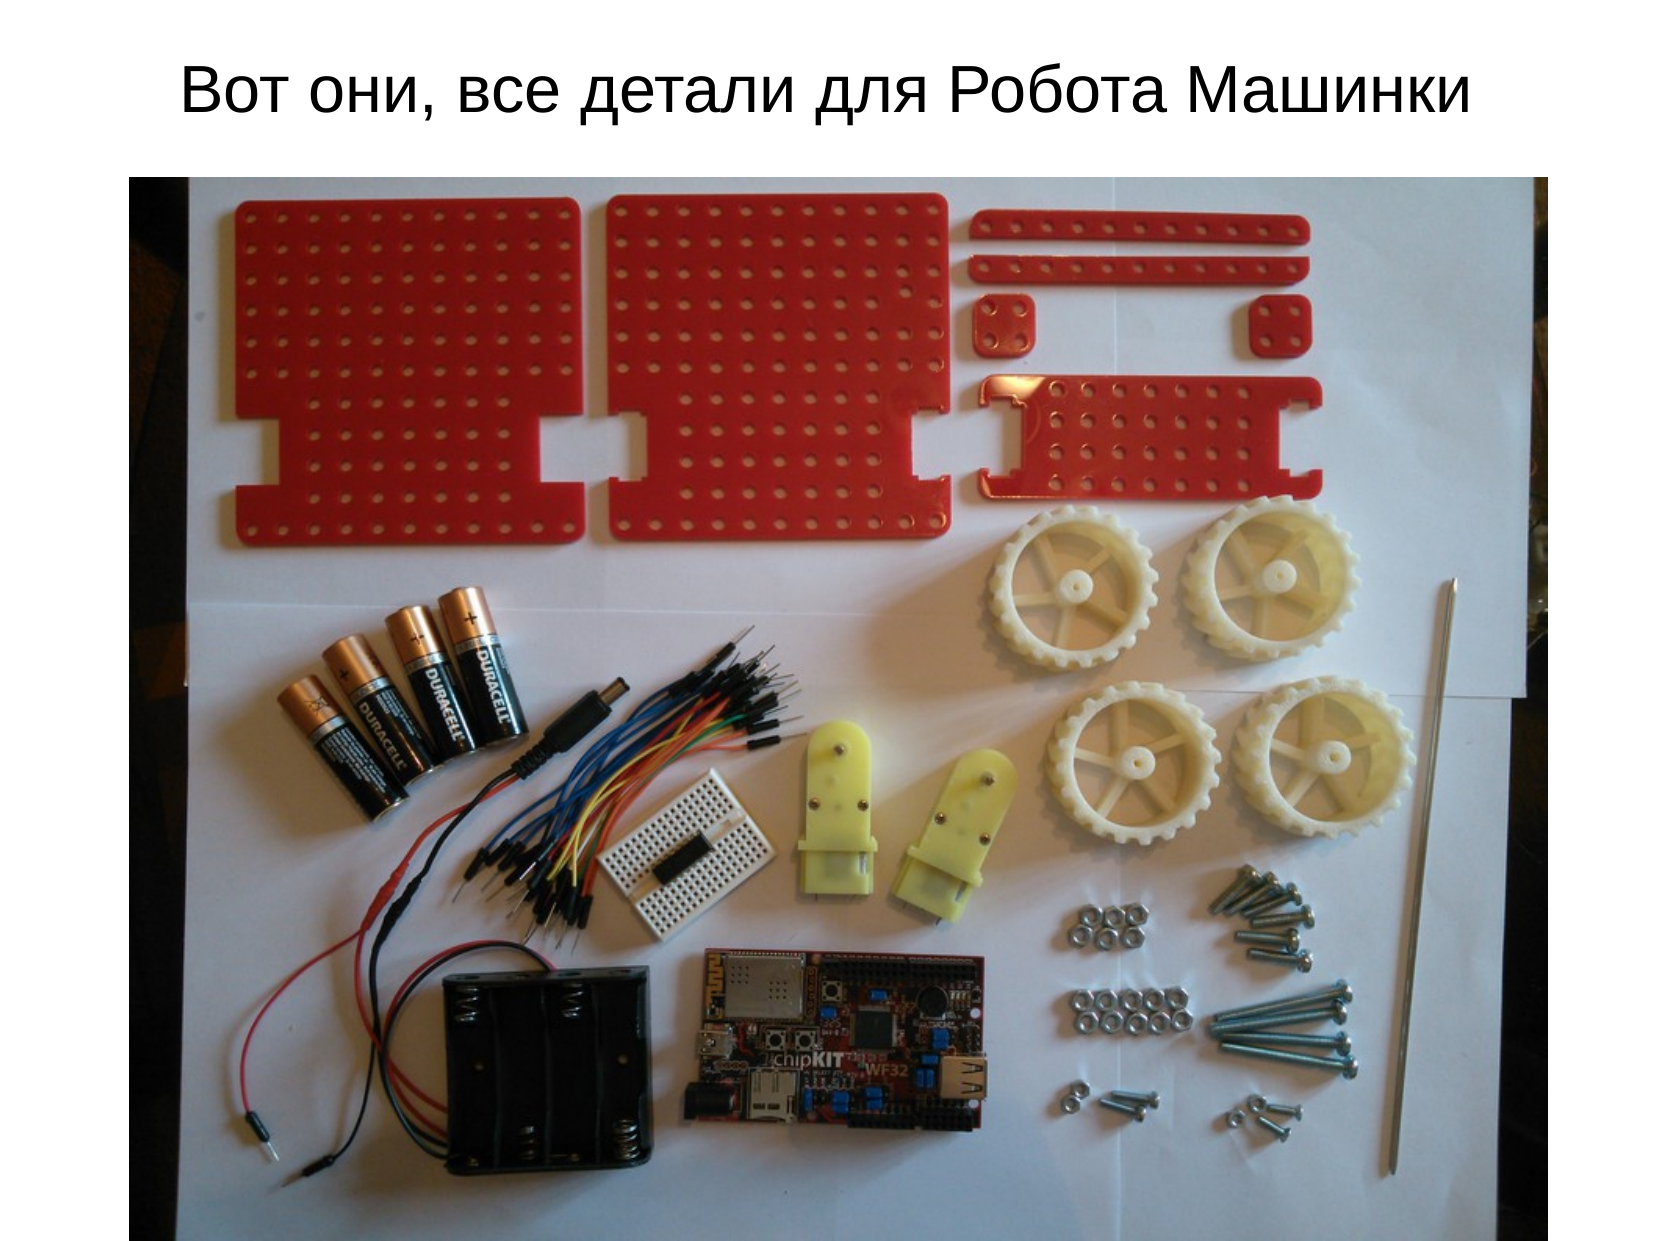

# Вот они, все детали для Робота Машинки